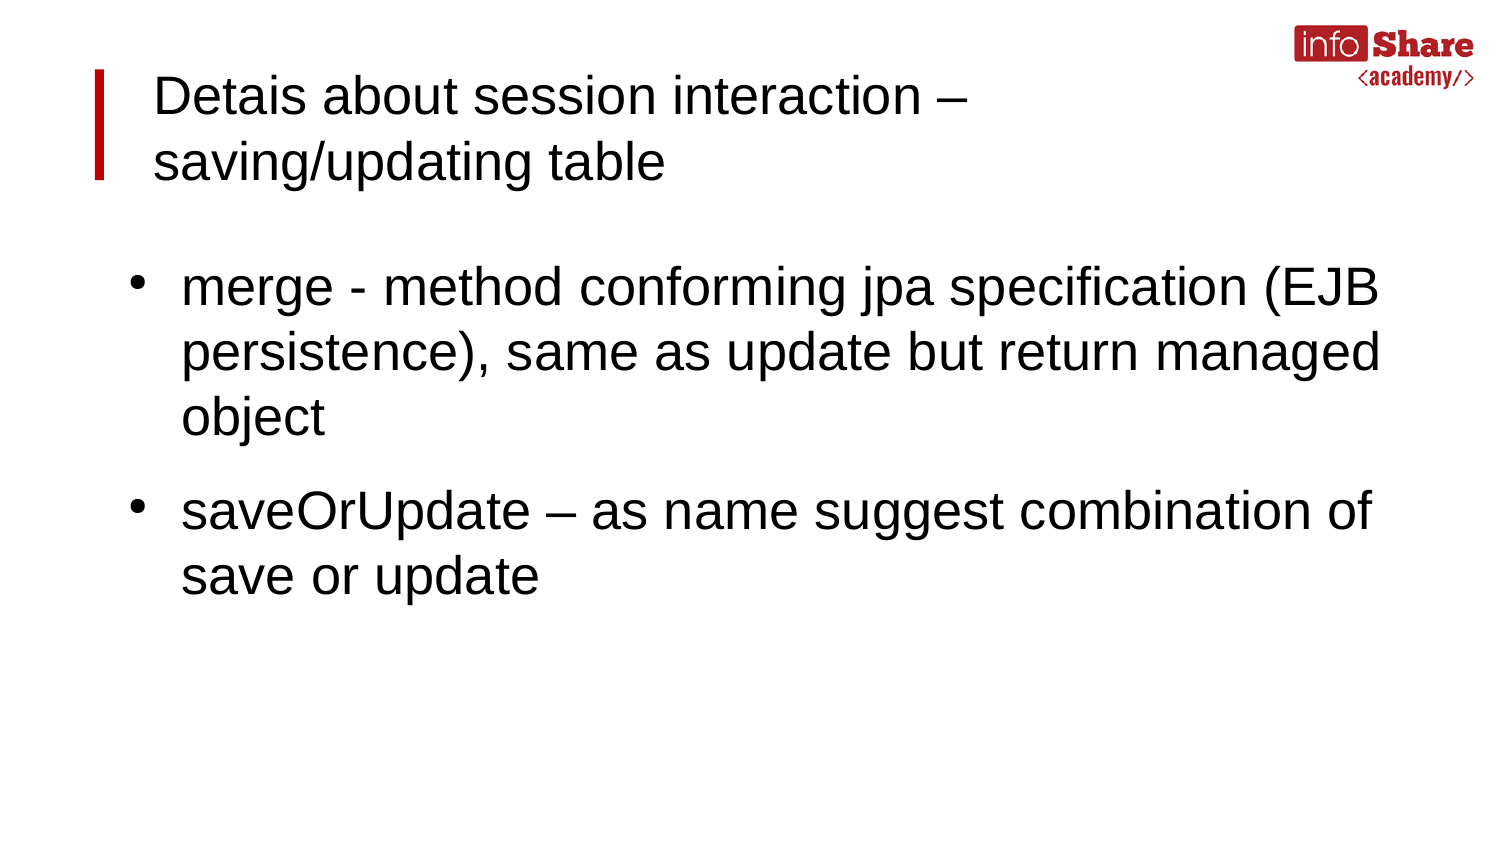

# Detais about session interaction – saving/updating table
merge - method conforming jpa specification (EJB persistence), same as update but return managed object
saveOrUpdate – as name suggest combination of save or update